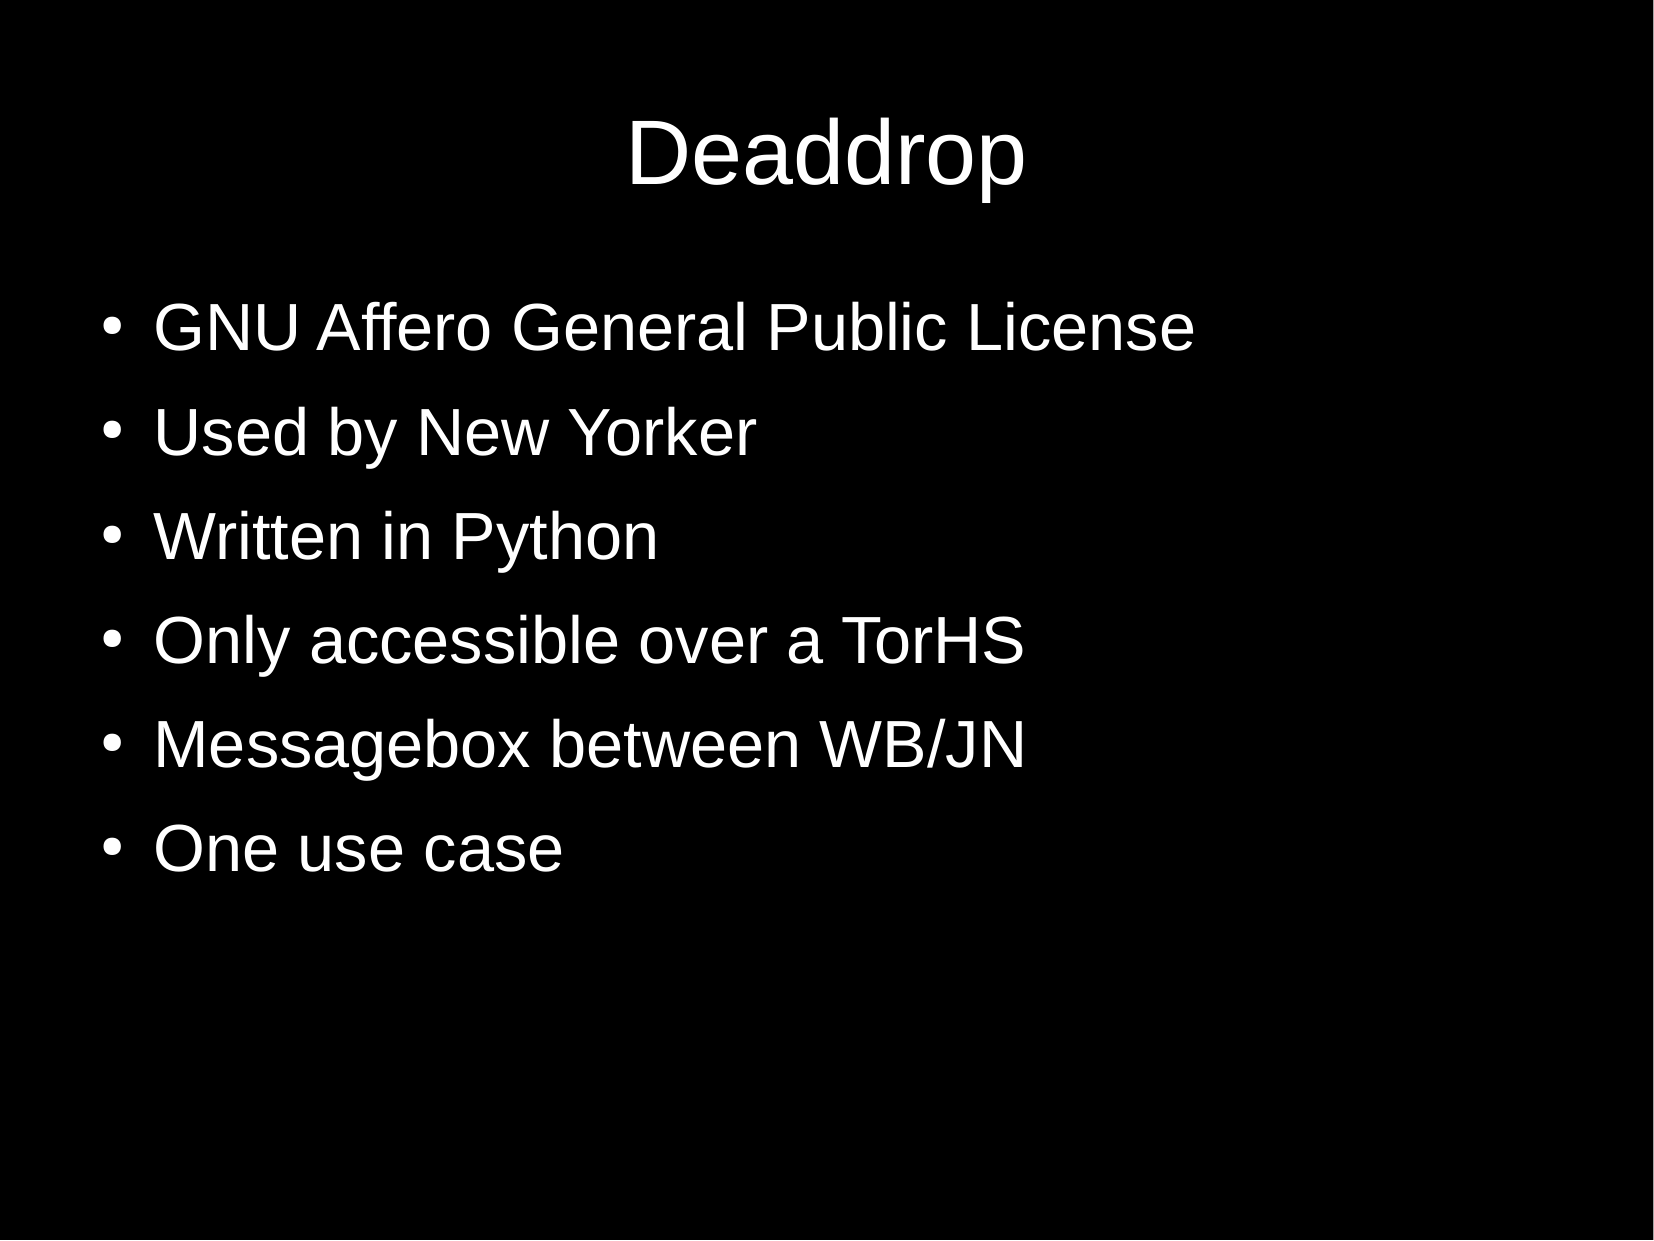

# Deaddrop
GNU Affero General Public License
Used by New Yorker
Written in Python
Only accessible over a TorHS
Messagebox between WB/JN
One use case